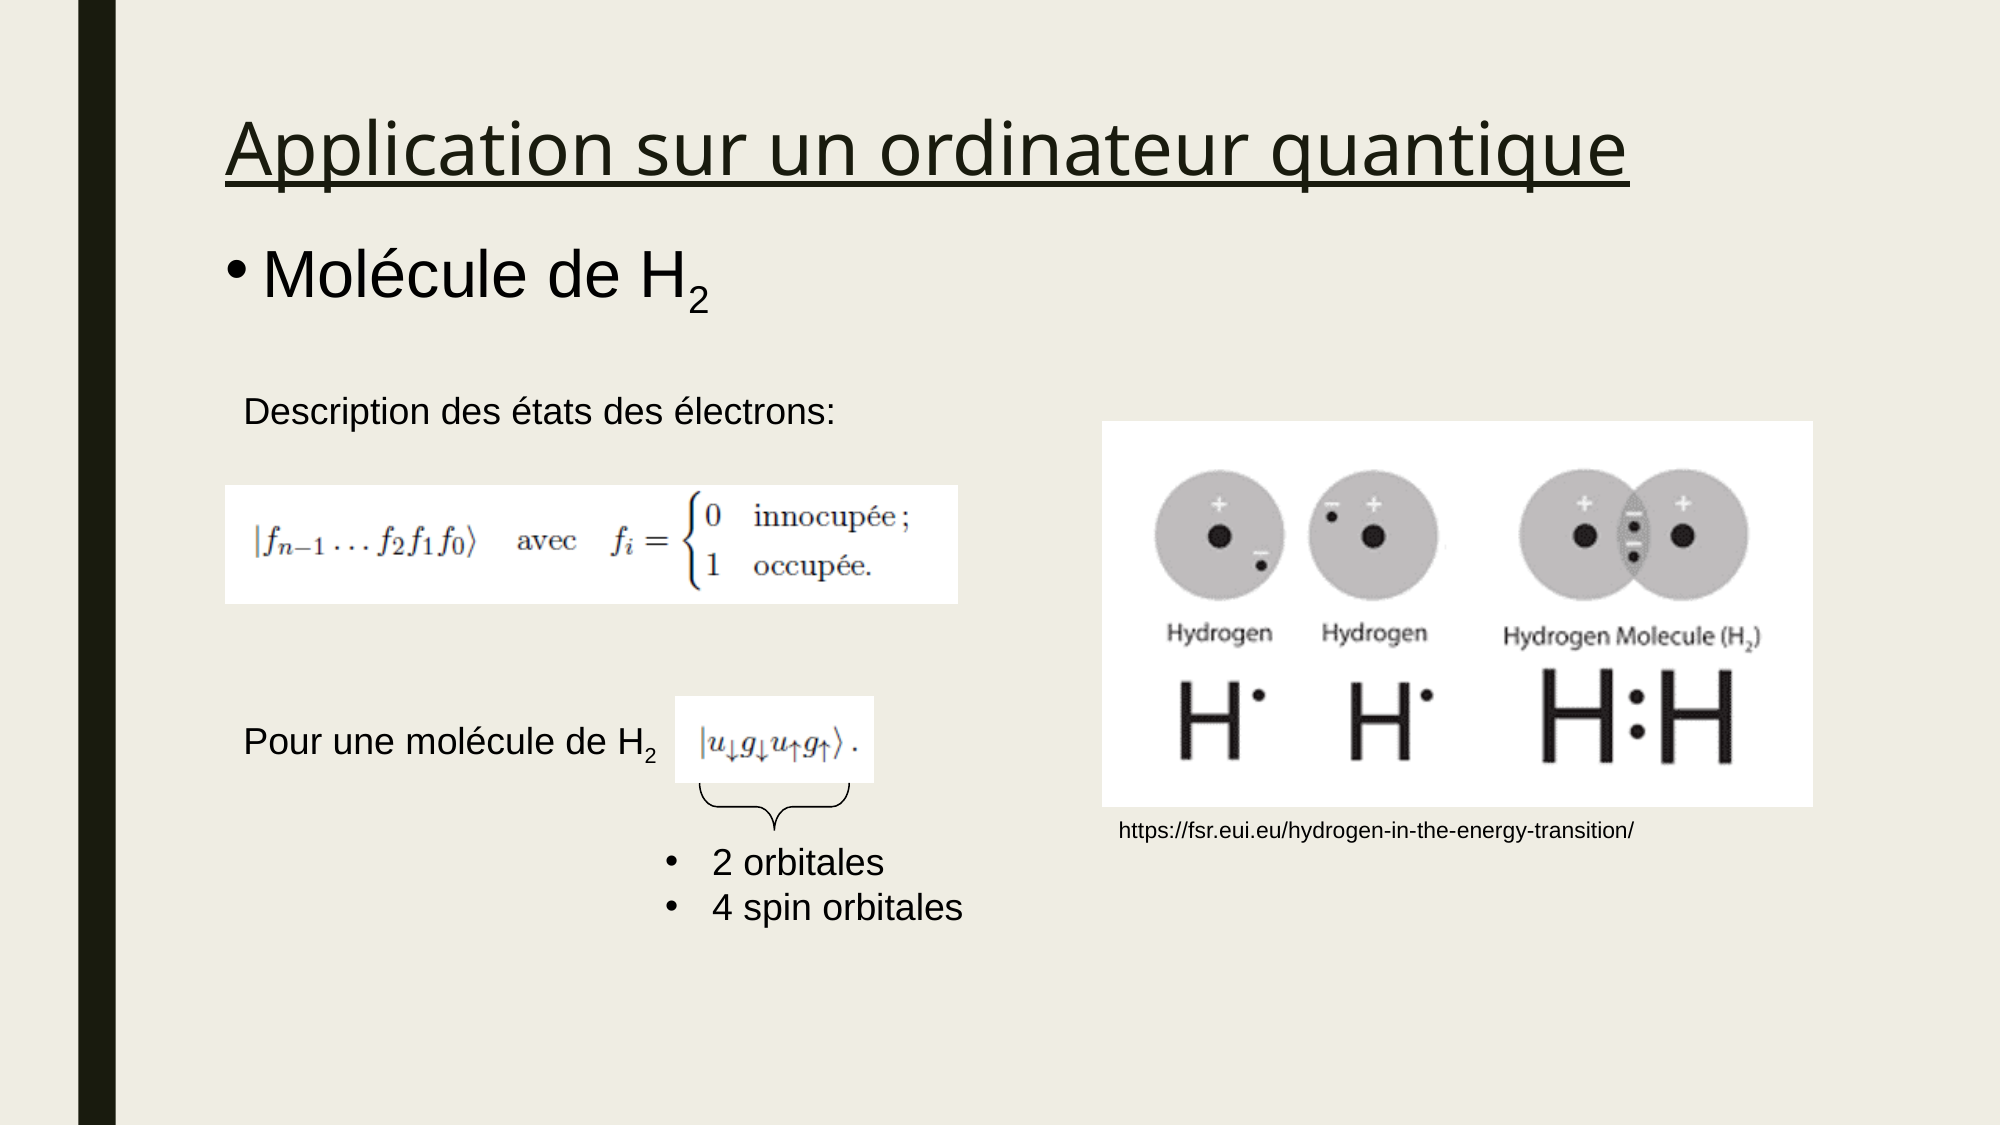

Application sur un ordinateur quantique
# Molécule de H2
Description des états des électrons:
Pour une molécule de H2
https://fsr.eui.eu/hydrogen-in-the-energy-transition/
2 orbitales
4 spin orbitales